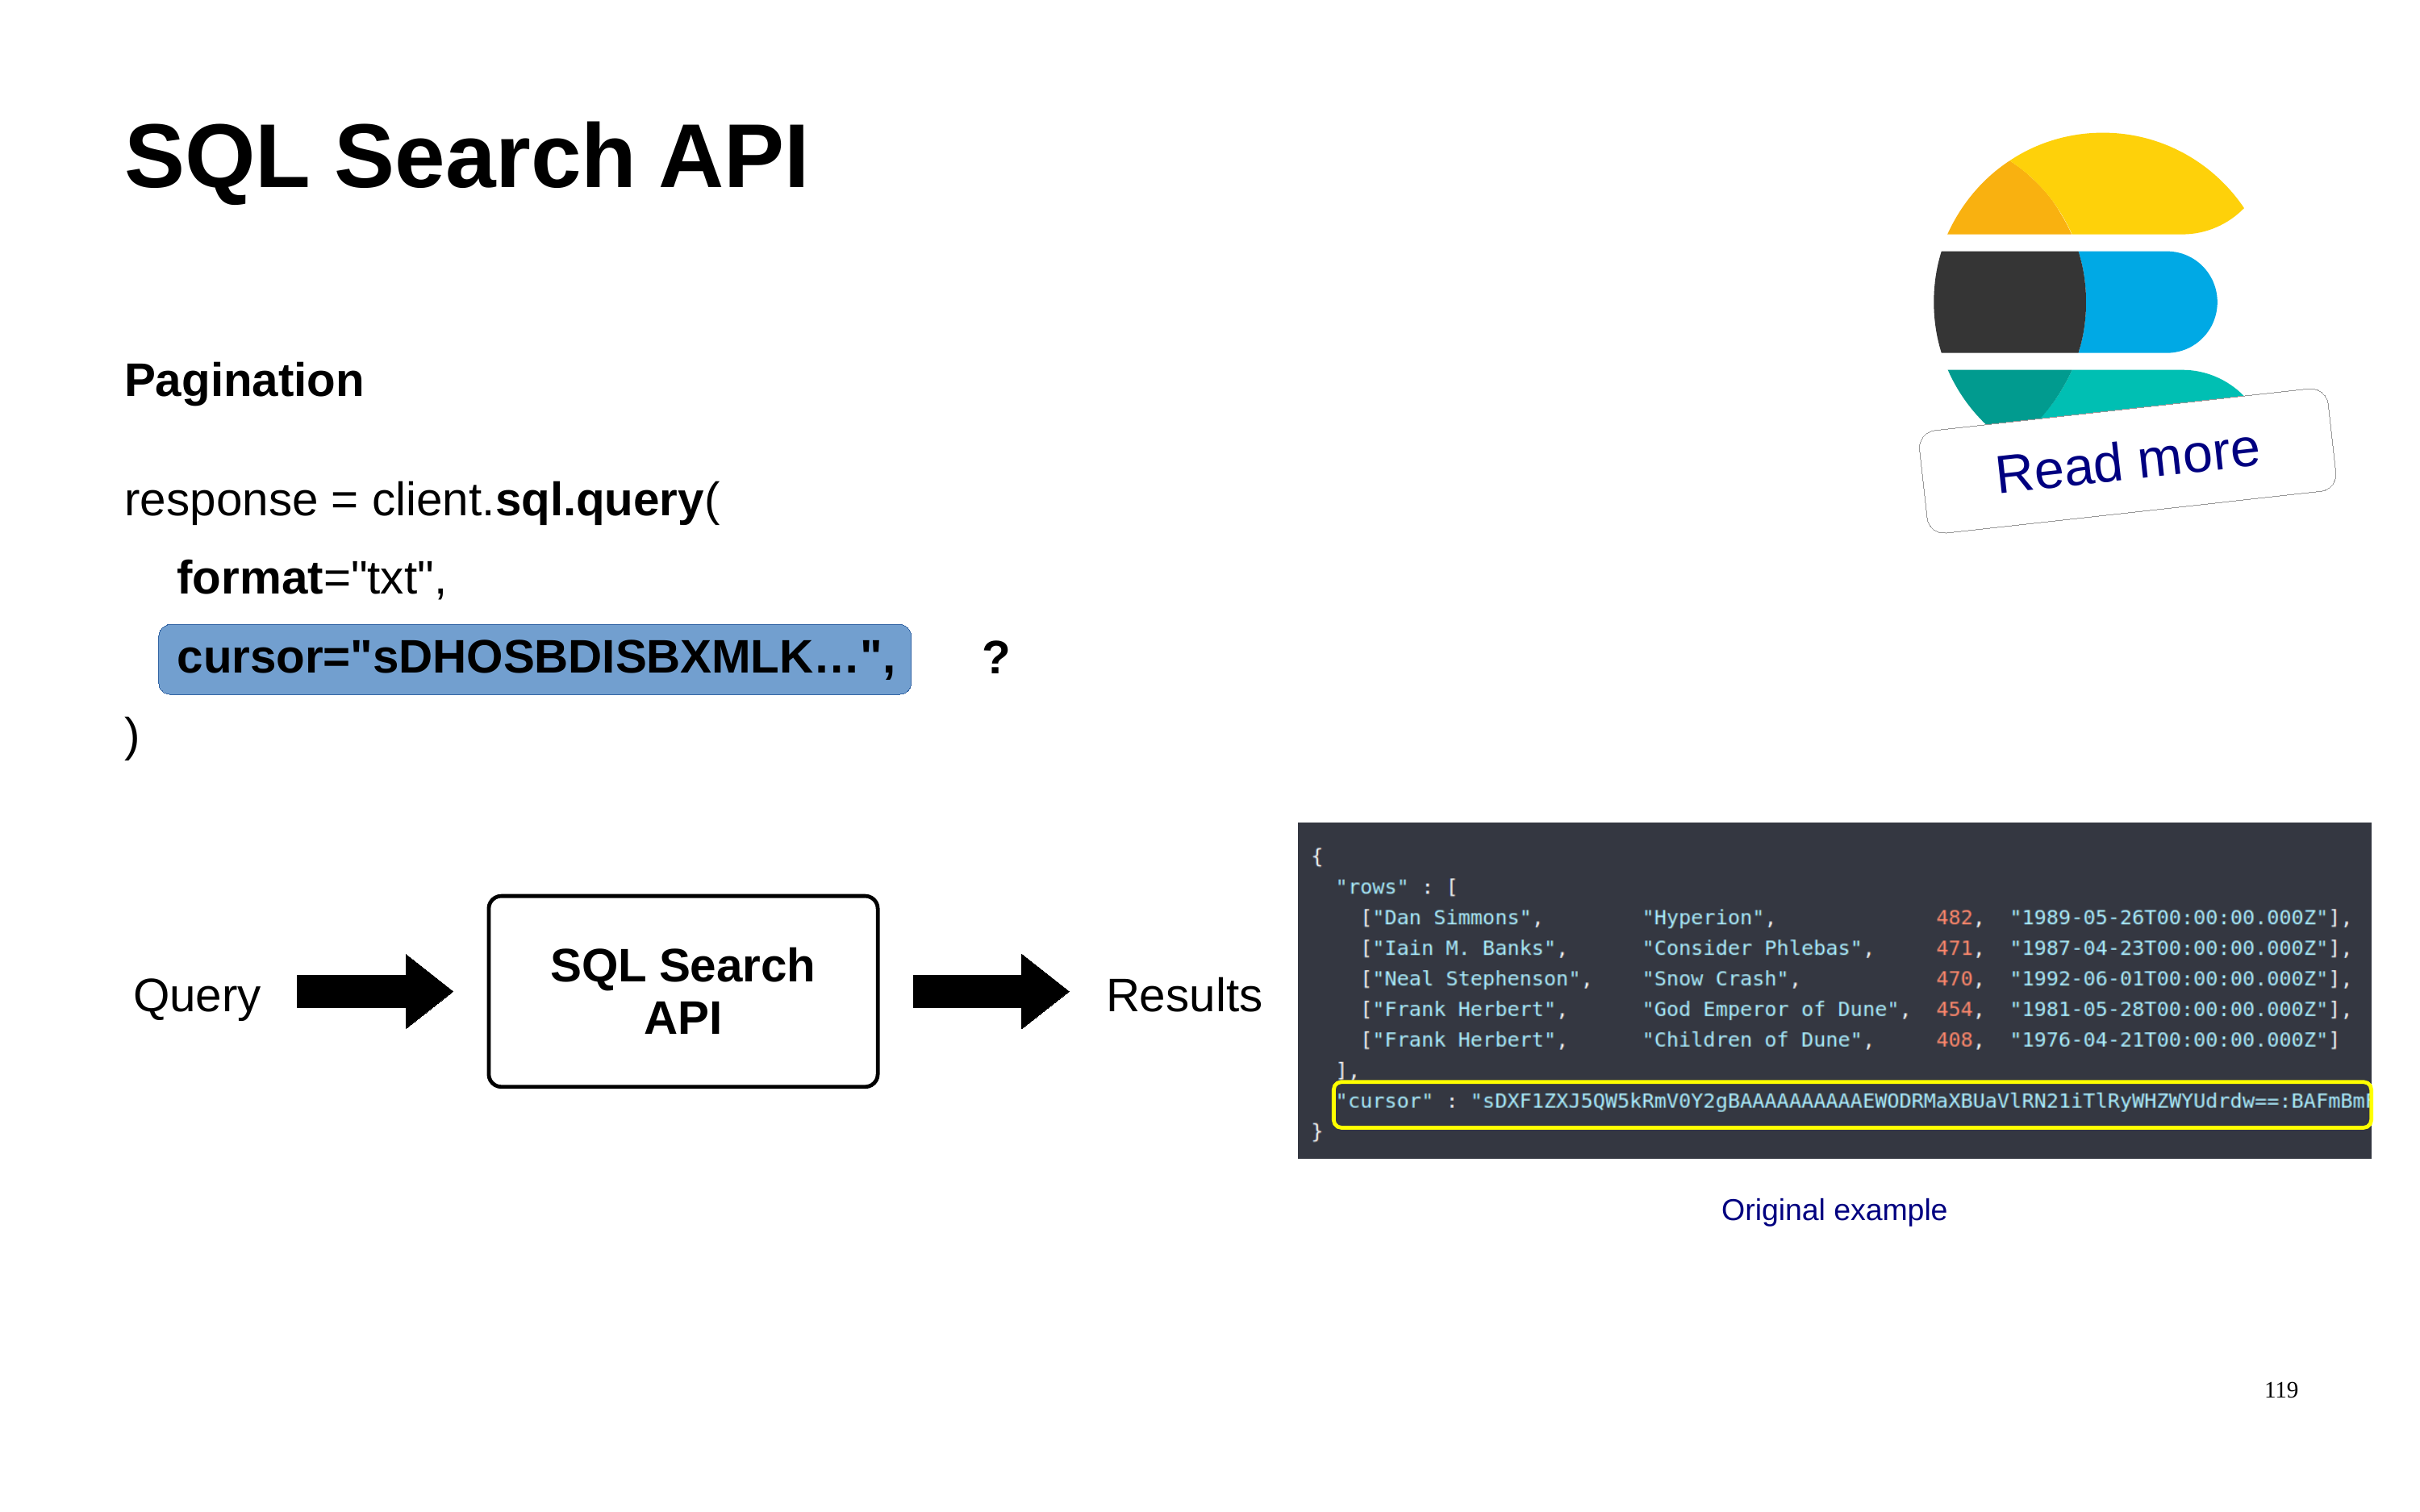

SQL Search API
Pagination
Read more
response = client.sql.query(
 format="txt",
 cursor="sDHOSBDISBXMLK…",
)
?
SQL Search API
Query
Results
Original example
119